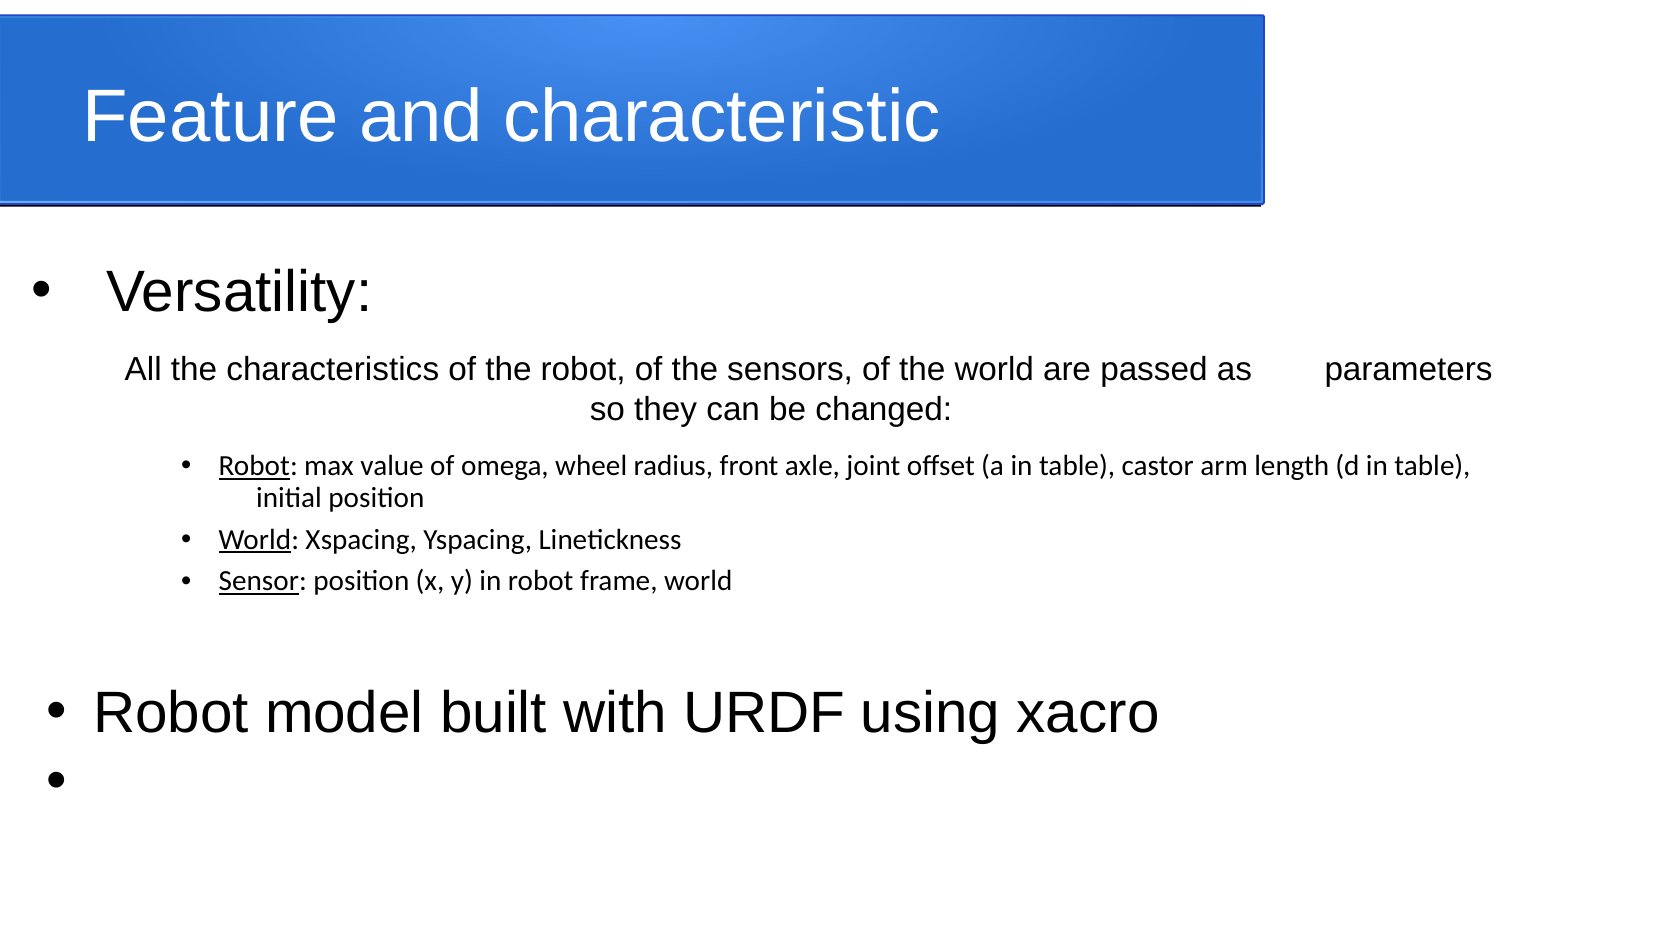

# Feature and characteristic
Versatility:
	All the characteristics of the robot, of the sensors, of the world are passed as 	parameters so they can be changed:
Robot: max value of omega, wheel radius, front axle, joint offset (a in table), castor arm length (d in table), initial position
World: Xspacing, Yspacing, Linetickness
Sensor: position (x, y) in robot frame, world
Robot model built with URDF using xacro